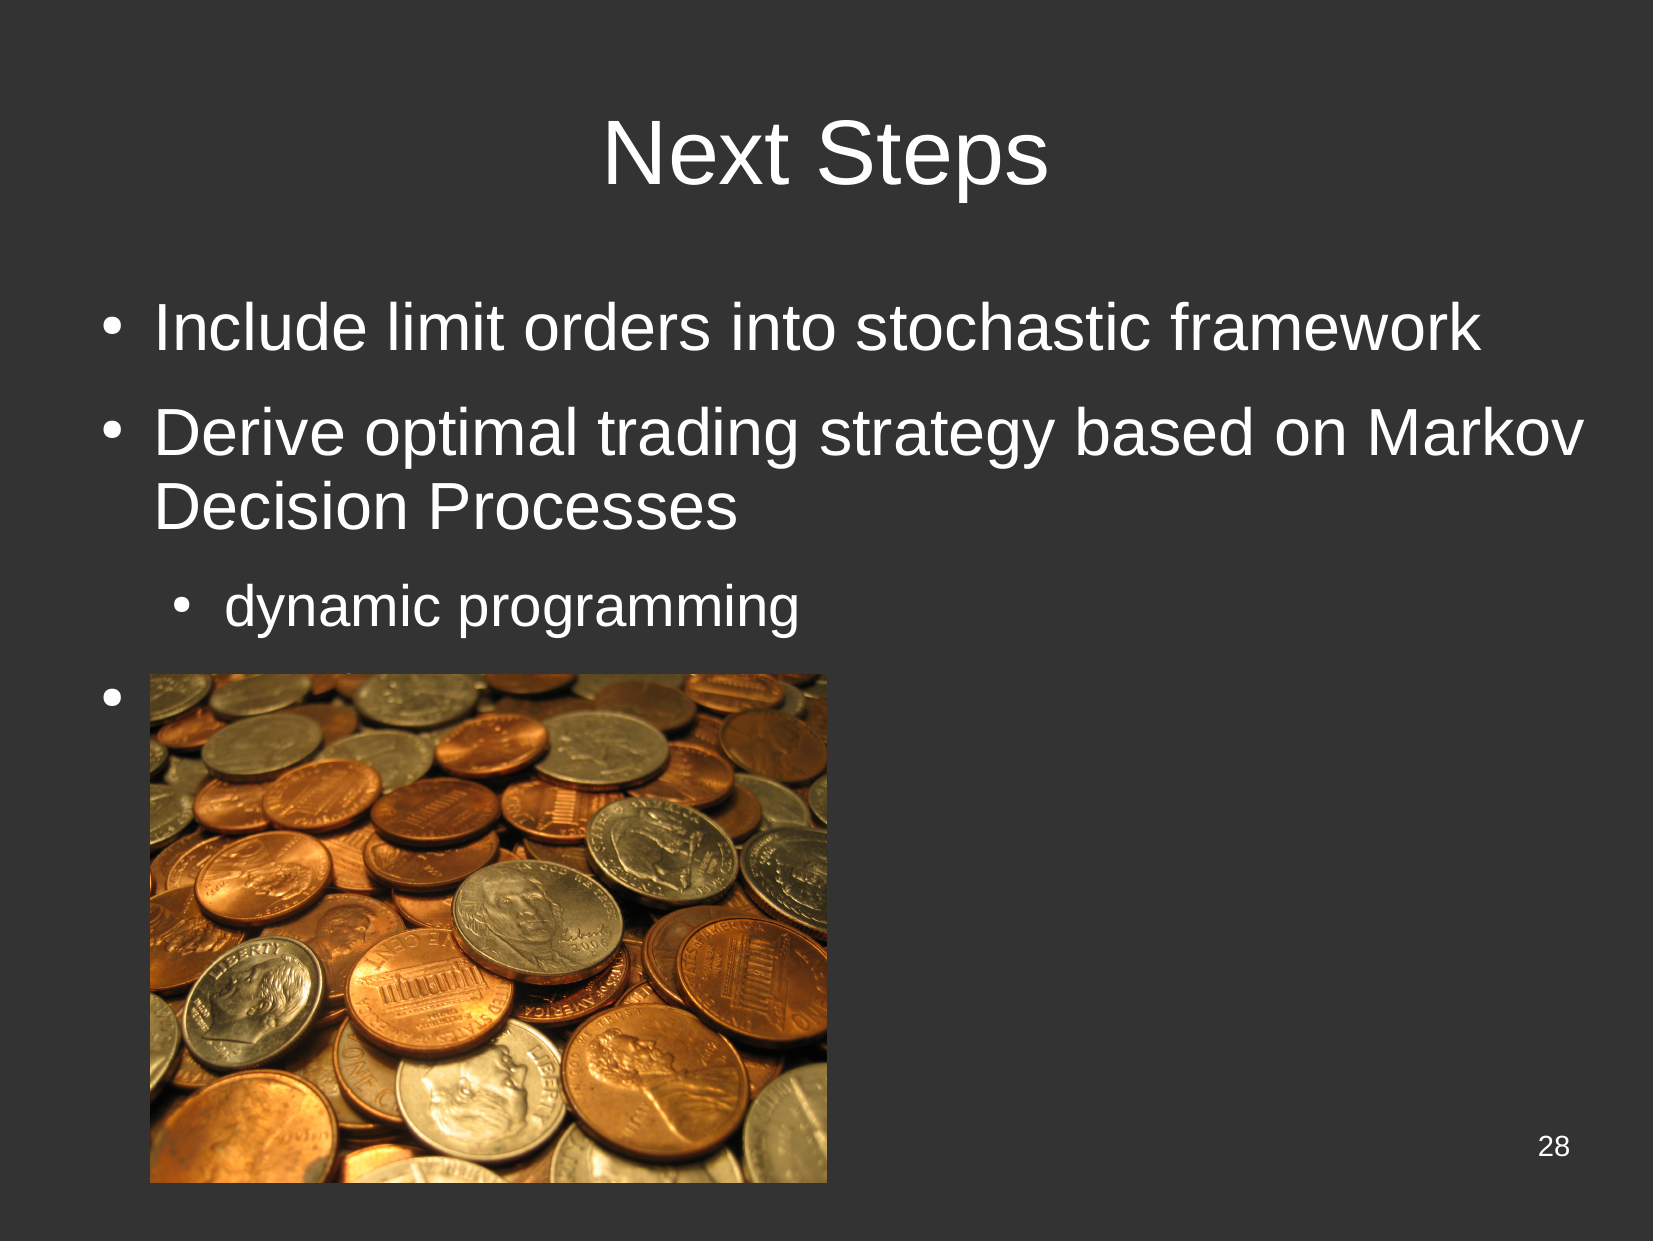

# Next Steps
Include limit orders into stochastic framework
Derive optimal trading strategy based on Markov Decision Processes
dynamic programming
Lots of:
28